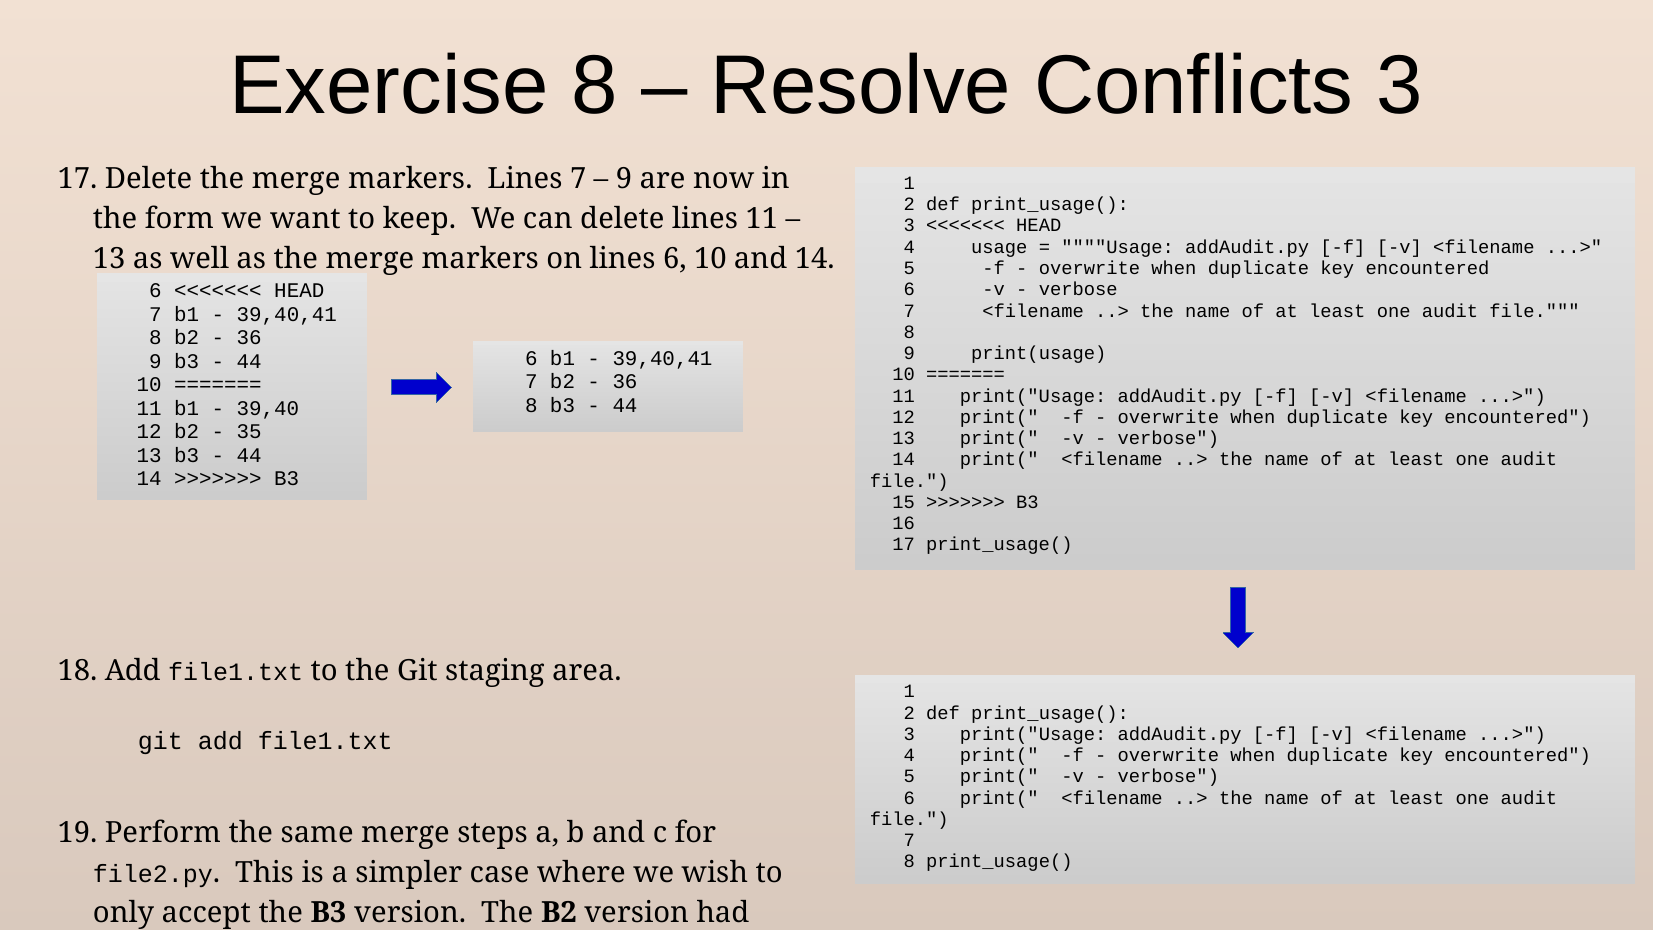

# Exercise 8 – Resolve Conflicts 3
 Delete the merge markers. Lines 7 – 9 are now in the form we want to keep. We can delete lines 11 – 13 as well as the merge markers on lines 6, 10 and 14. Then save the file.
 Add file1.txt to the Git staging area.
 git add file1.txt
 Perform the same merge steps a, b and c for file2.py. This is a simpler case where we wish to only accept the B3 version. The B2 version had simply added an extra space on each line, which is not uncommon for some editors. Simply delete lines 3 – 10 and line 15. Then save the file and add it to the staging area.
 1
 2 def print_usage():
 3 <<<<<<< HEAD
 4 usage = """"Usage: addAudit.py [-f] [-v] <filename ...>"
 5 -f - overwrite when duplicate key encountered
 6 -v - verbose
 7 <filename ..> the name of at least one audit file."""
 8
 9 print(usage)
 10 =======
 11 print("Usage: addAudit.py [-f] [-v] <filename ...>")
 12 print(" -f - overwrite when duplicate key encountered")
 13 print(" -v - verbose")
 14 print(" <filename ..> the name of at least one audit file.")
 15 >>>>>>> B3
 16
 17 print_usage()
 6 <<<<<<< HEAD
 7 b1 - 39,40,41
 8 b2 - 36
 9 b3 - 44
 10 =======
 11 b1 - 39,40
 12 b2 - 35
 13 b3 - 44
 14 >>>>>>> B3
 6 b1 - 39,40,41
 7 b2 - 36
 8 b3 - 44
 1
 2 def print_usage():
 3 print("Usage: addAudit.py [-f] [-v] <filename ...>")
 4 print(" -f - overwrite when duplicate key encountered")
 5 print(" -v - verbose")
 6 print(" <filename ..> the name of at least one audit file.")
 7
 8 print_usage()